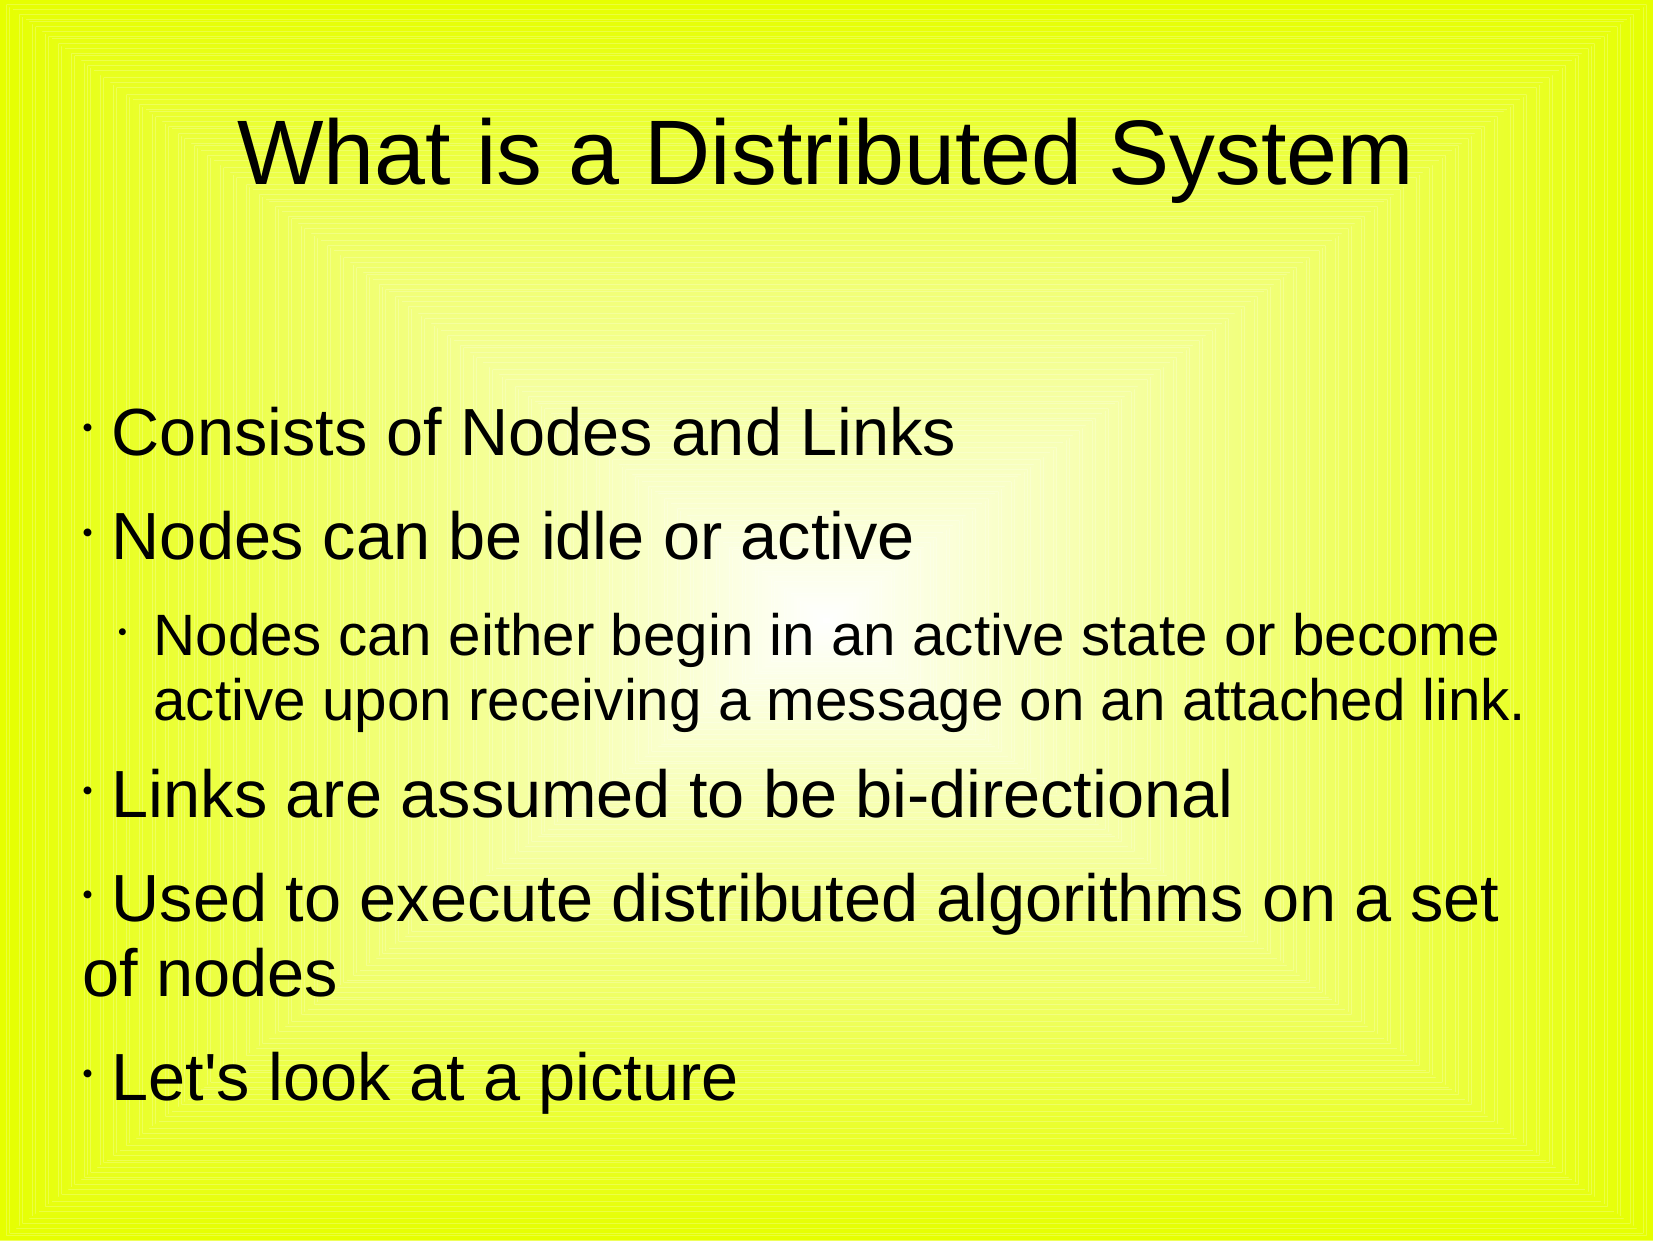

# What is a Distributed System
 Consists of Nodes and Links
 Nodes can be idle or active
Nodes can either begin in an active state or become active upon receiving a message on an attached link.
 Links are assumed to be bi-directional
 Used to execute distributed algorithms on a set of nodes
 Let's look at a picture